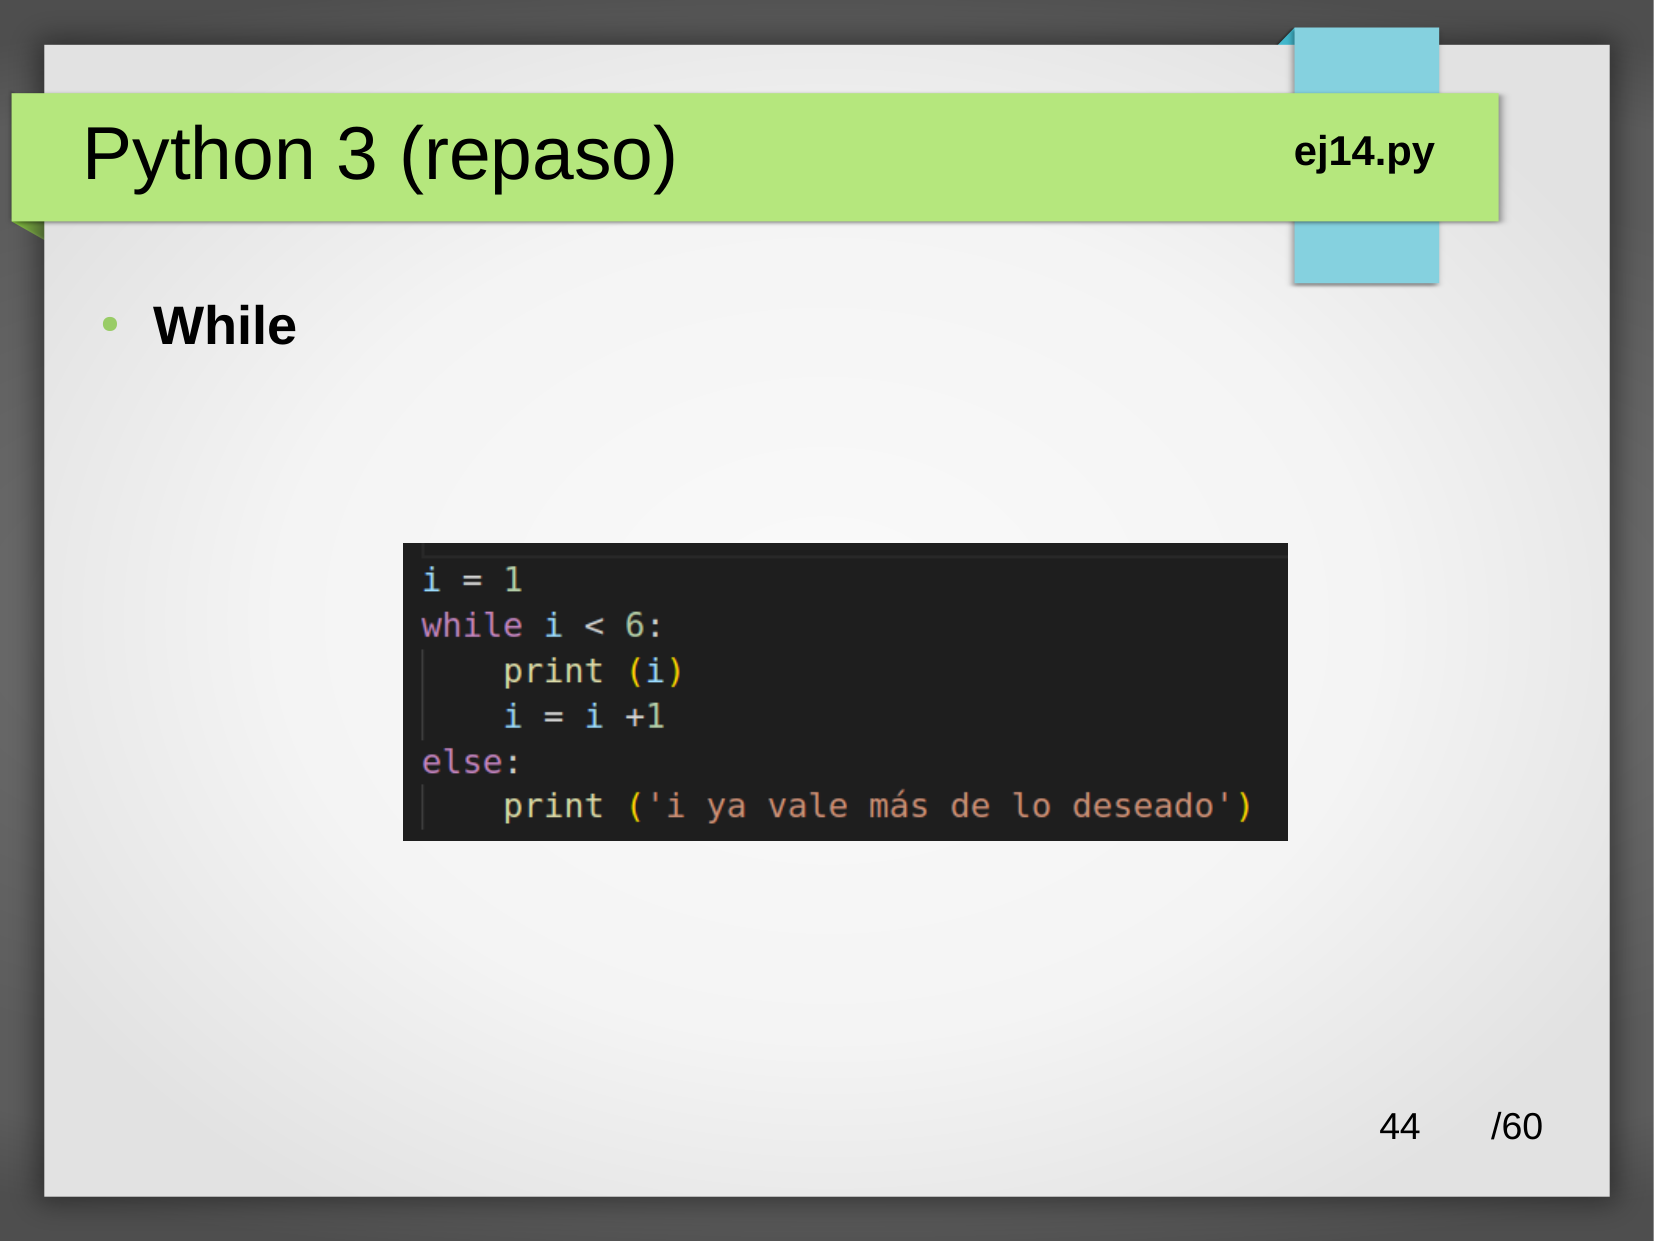

# Python 3 (repaso)
ej14.py
While
/60